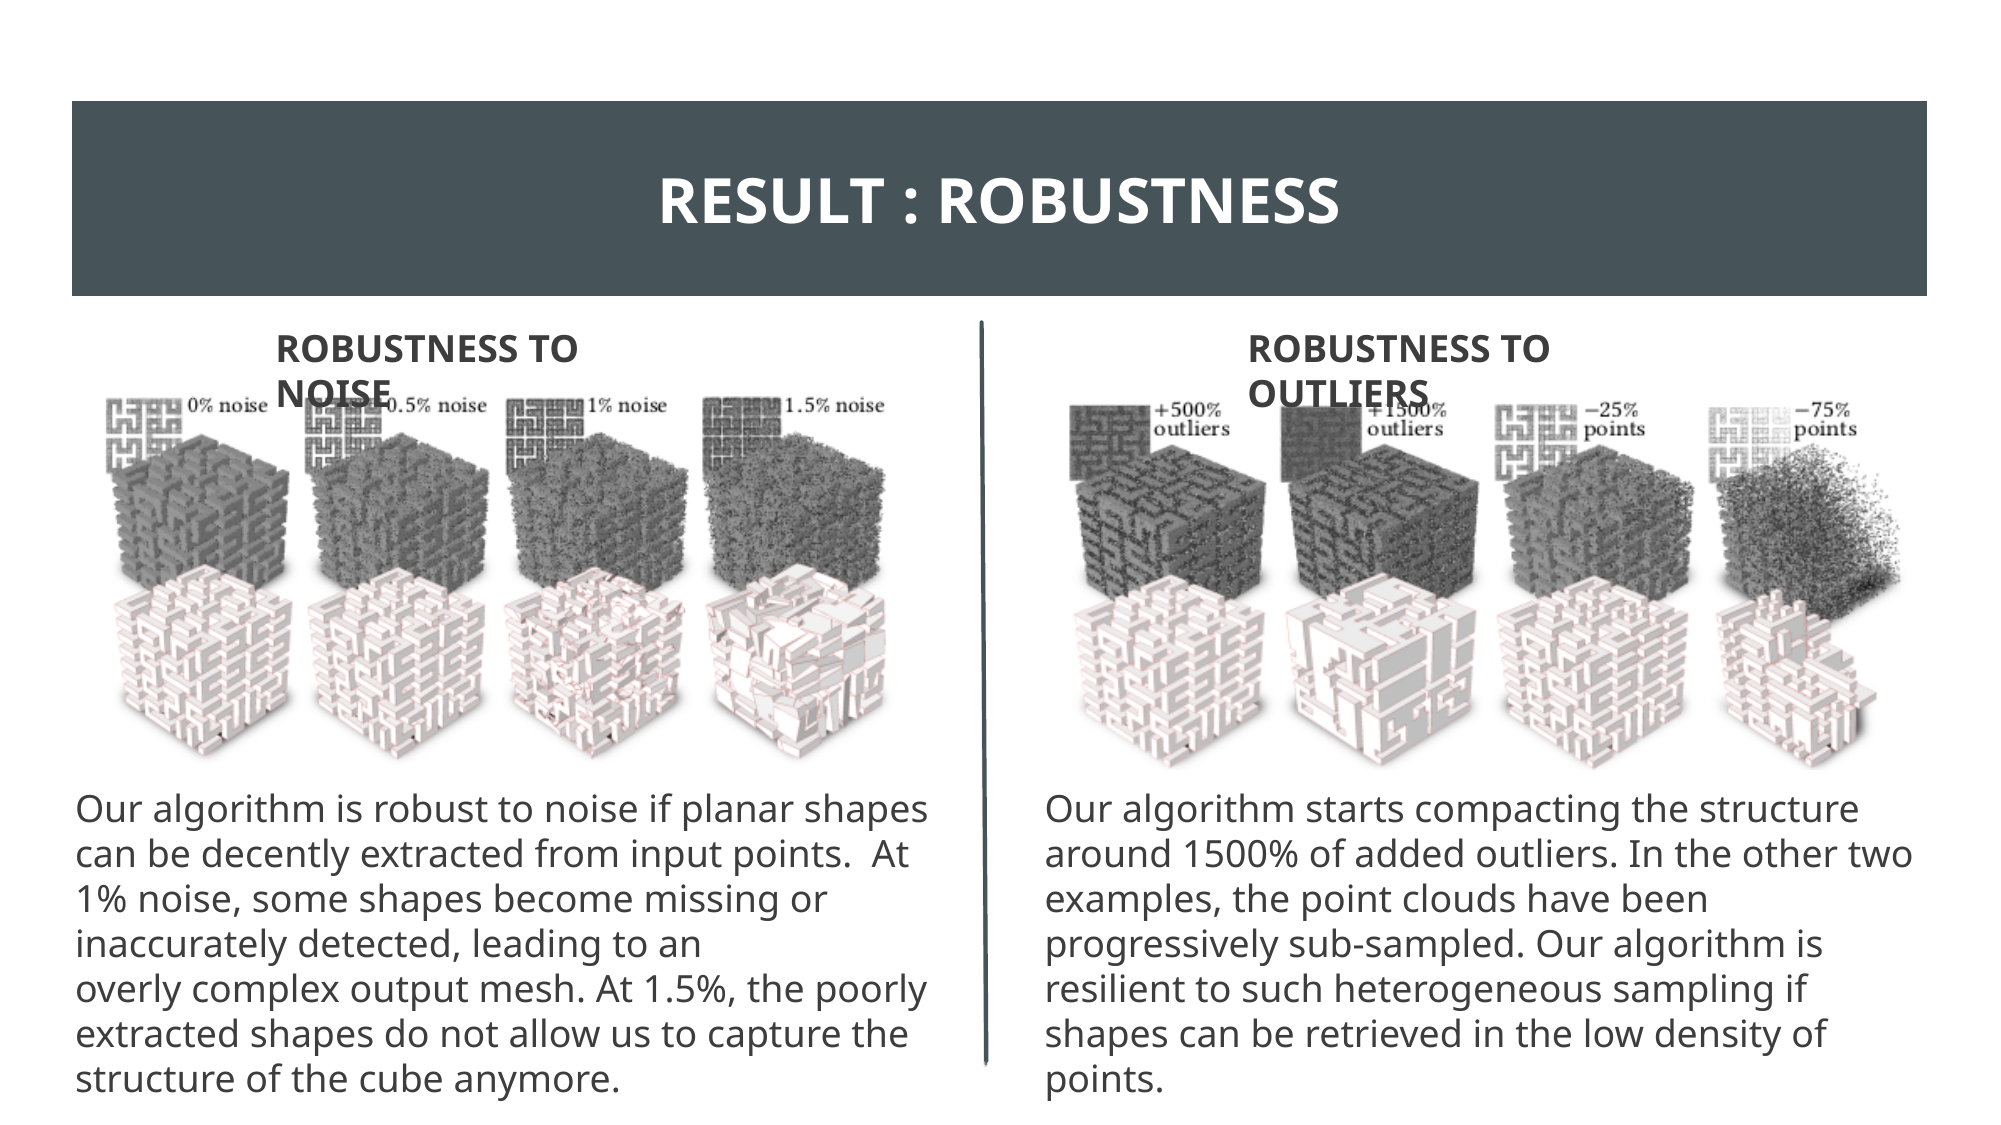

# RESULT : ROBUSTNESS
ROBUSTNESS TO NOISE
ROBUSTNESS TO OUTLIERS
Our algorithm is robust to noise if planar shapes can be decently extracted from input points.  At 1% noise, some shapes become missing or  inaccurately detected, leading to an overly complex output mesh. At 1.5%, the poorly extracted shapes do not allow us to capture the structure of the cube anymore.
Our algorithm starts compacting the structure around 1500% of added outliers. In the other two examples, the point clouds have been progressively sub-sampled. Our algorithm is resilient to such heterogeneous sampling if shapes can be retrieved in the low density of points.